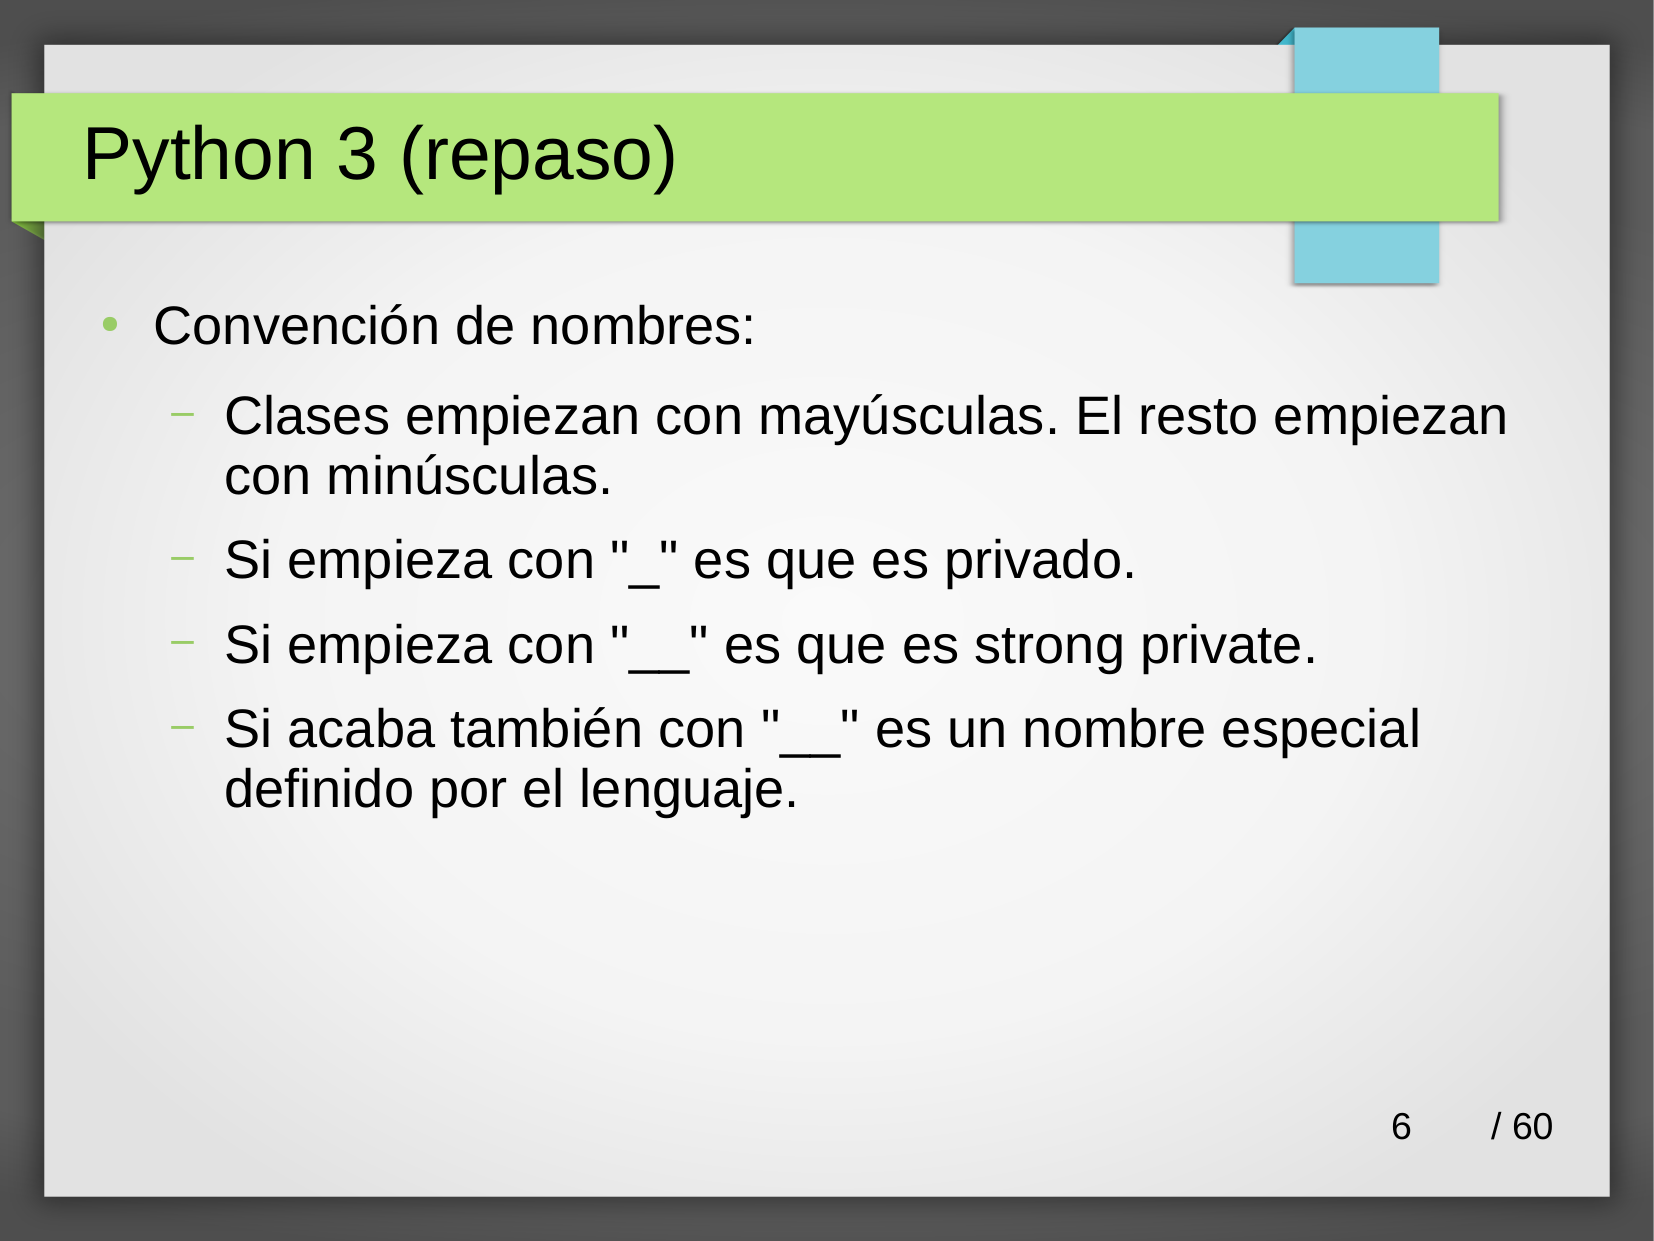

# Python 3 (repaso)
Convención de nombres:
Clases empiezan con mayúsculas. El resto empiezan con minúsculas.
Si empieza con "_" es que es privado.
Si empieza con "__" es que es strong private.
Si acaba también con "__" es un nombre especial definido por el lenguaje.
/ 60